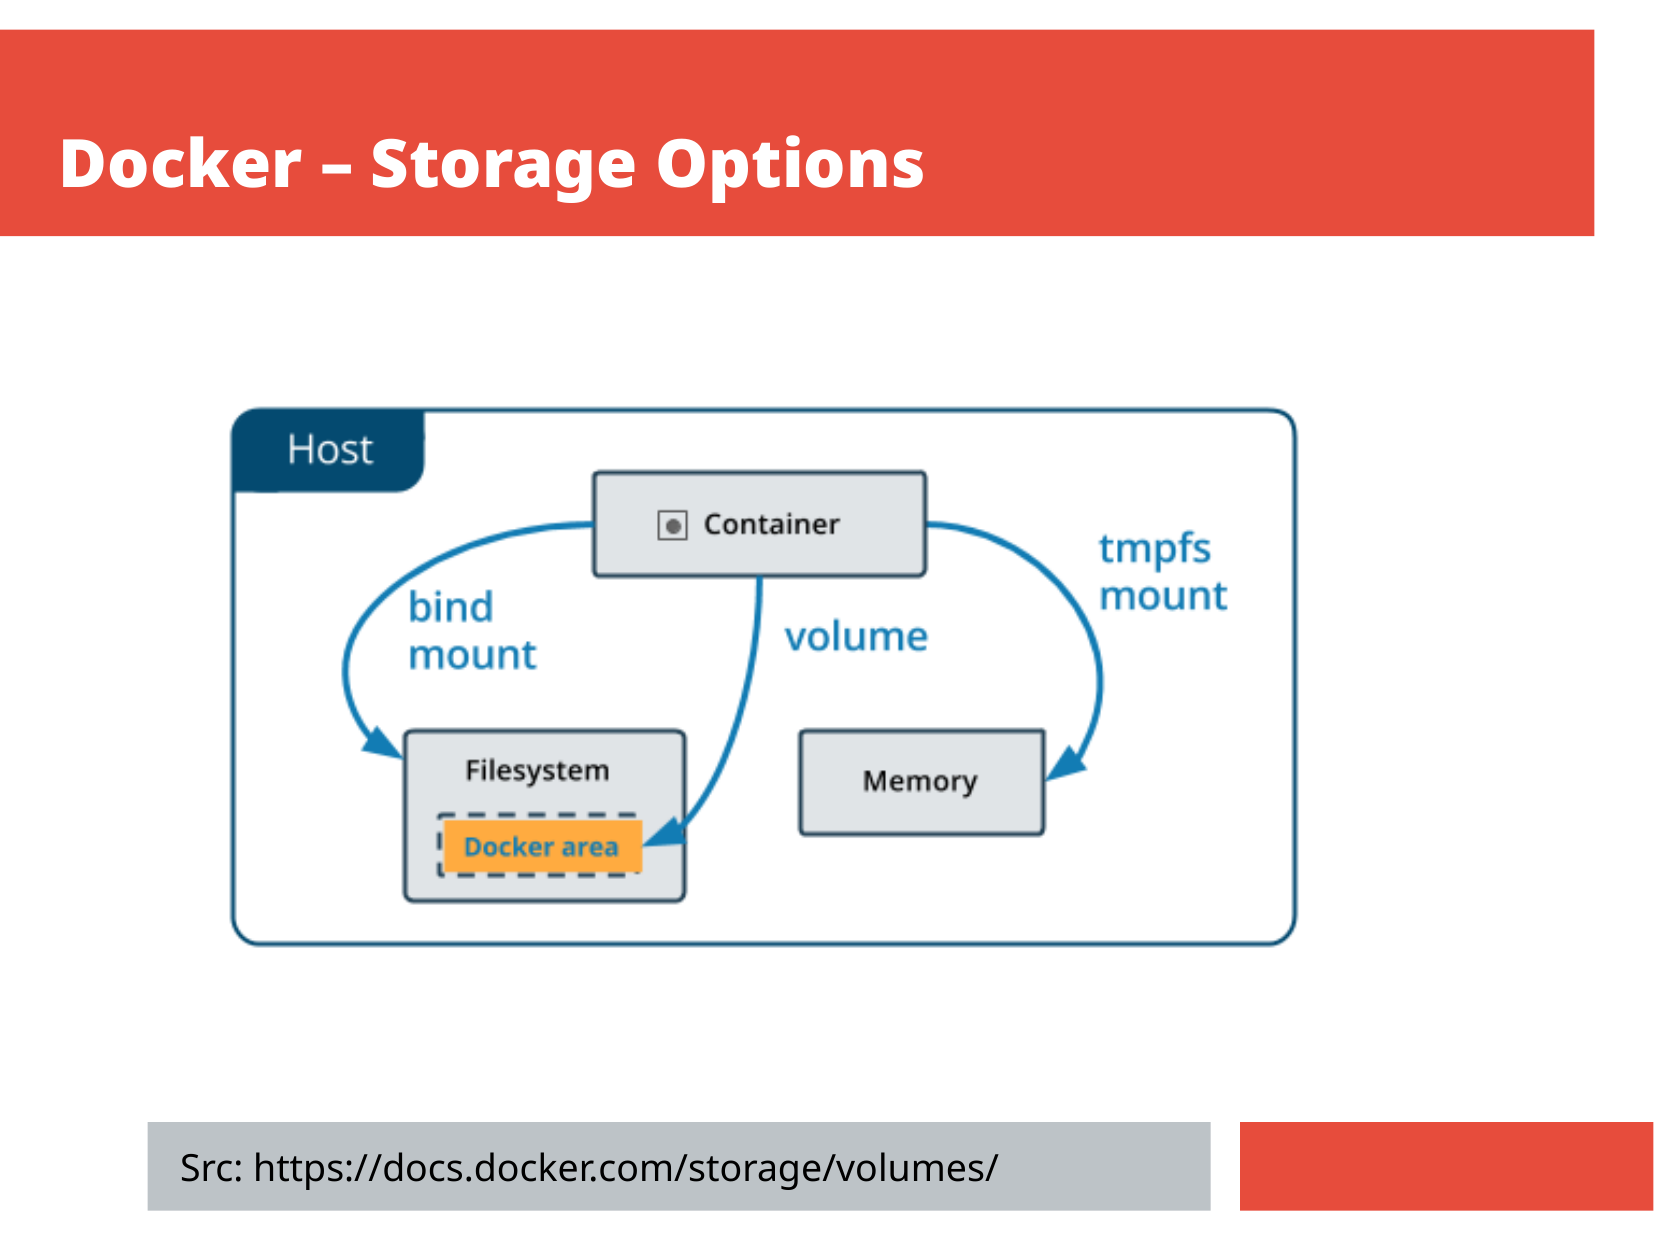

# Docker – Storage Options
Src: https://docs.docker.com/storage/volumes/